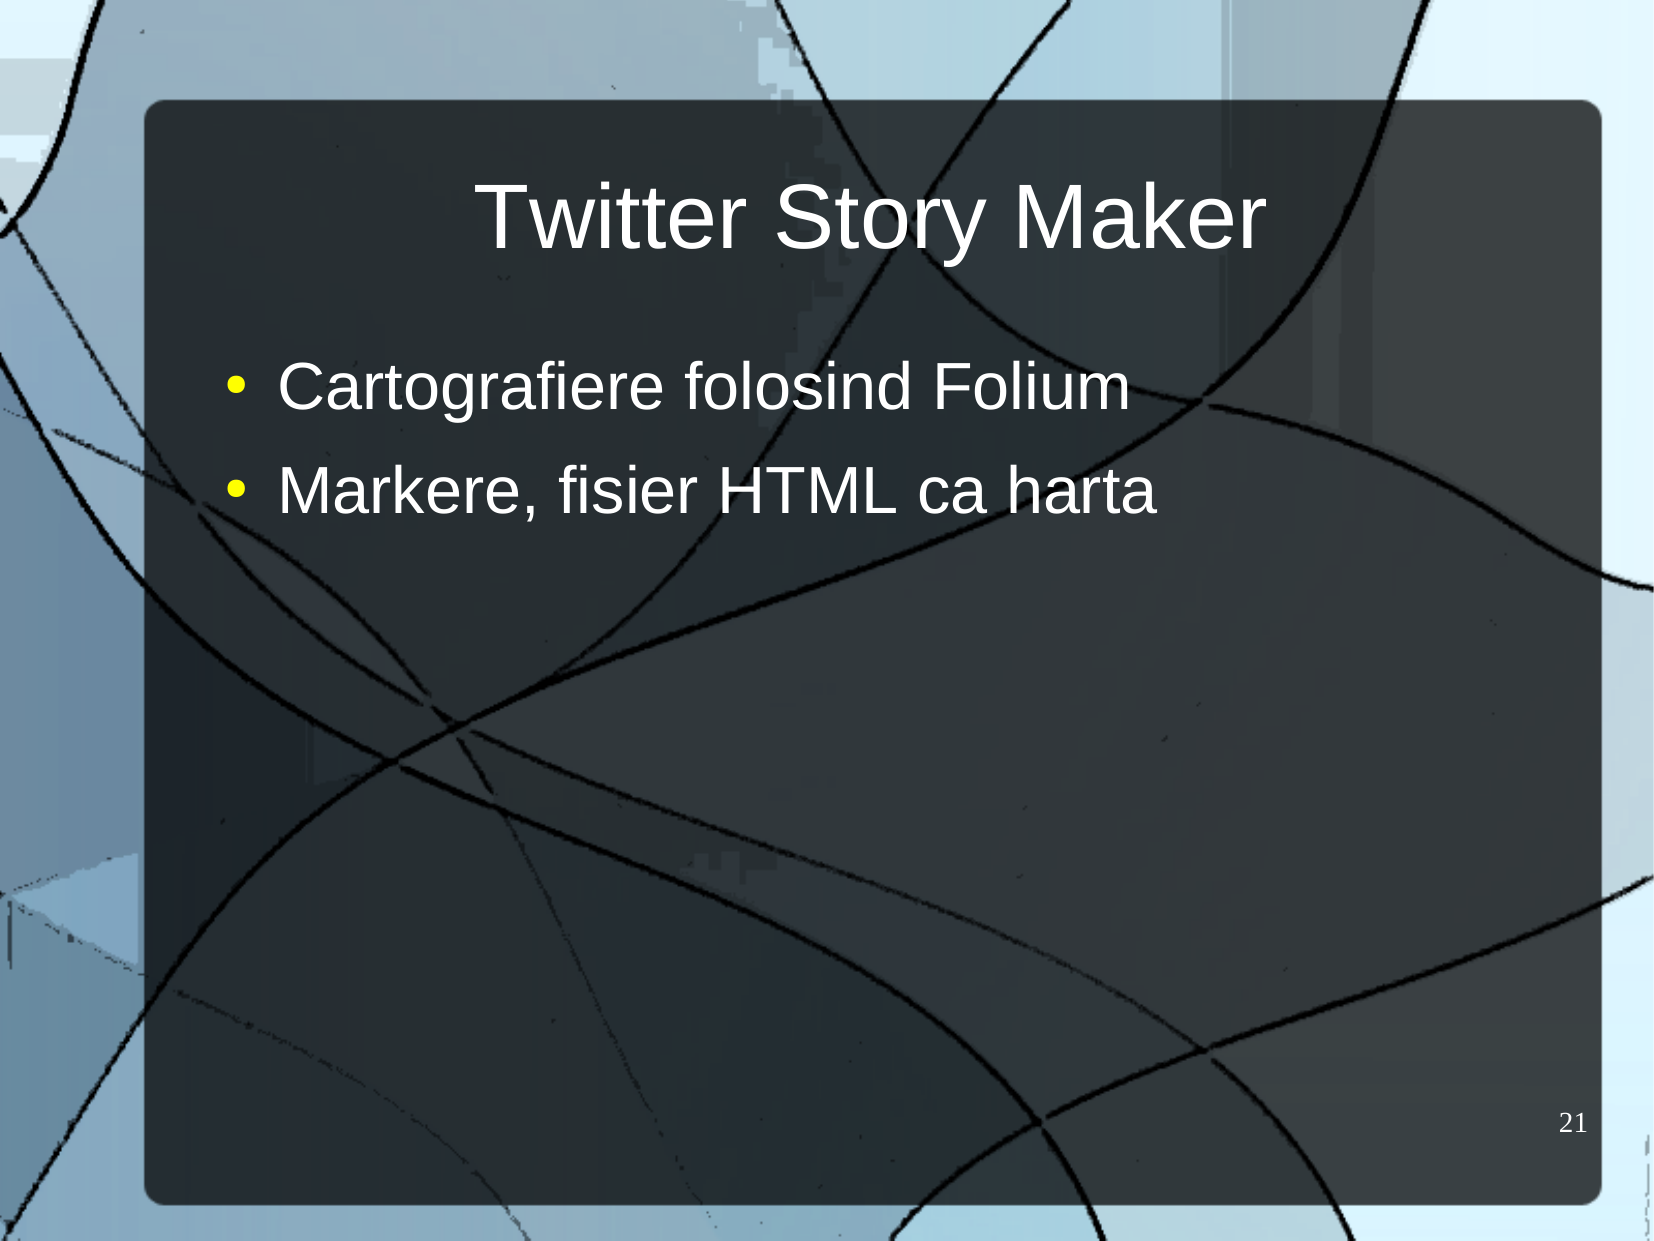

# Twitter Story Maker
Cartografiere folosind Folium
Markere, fisier HTML ca harta
21